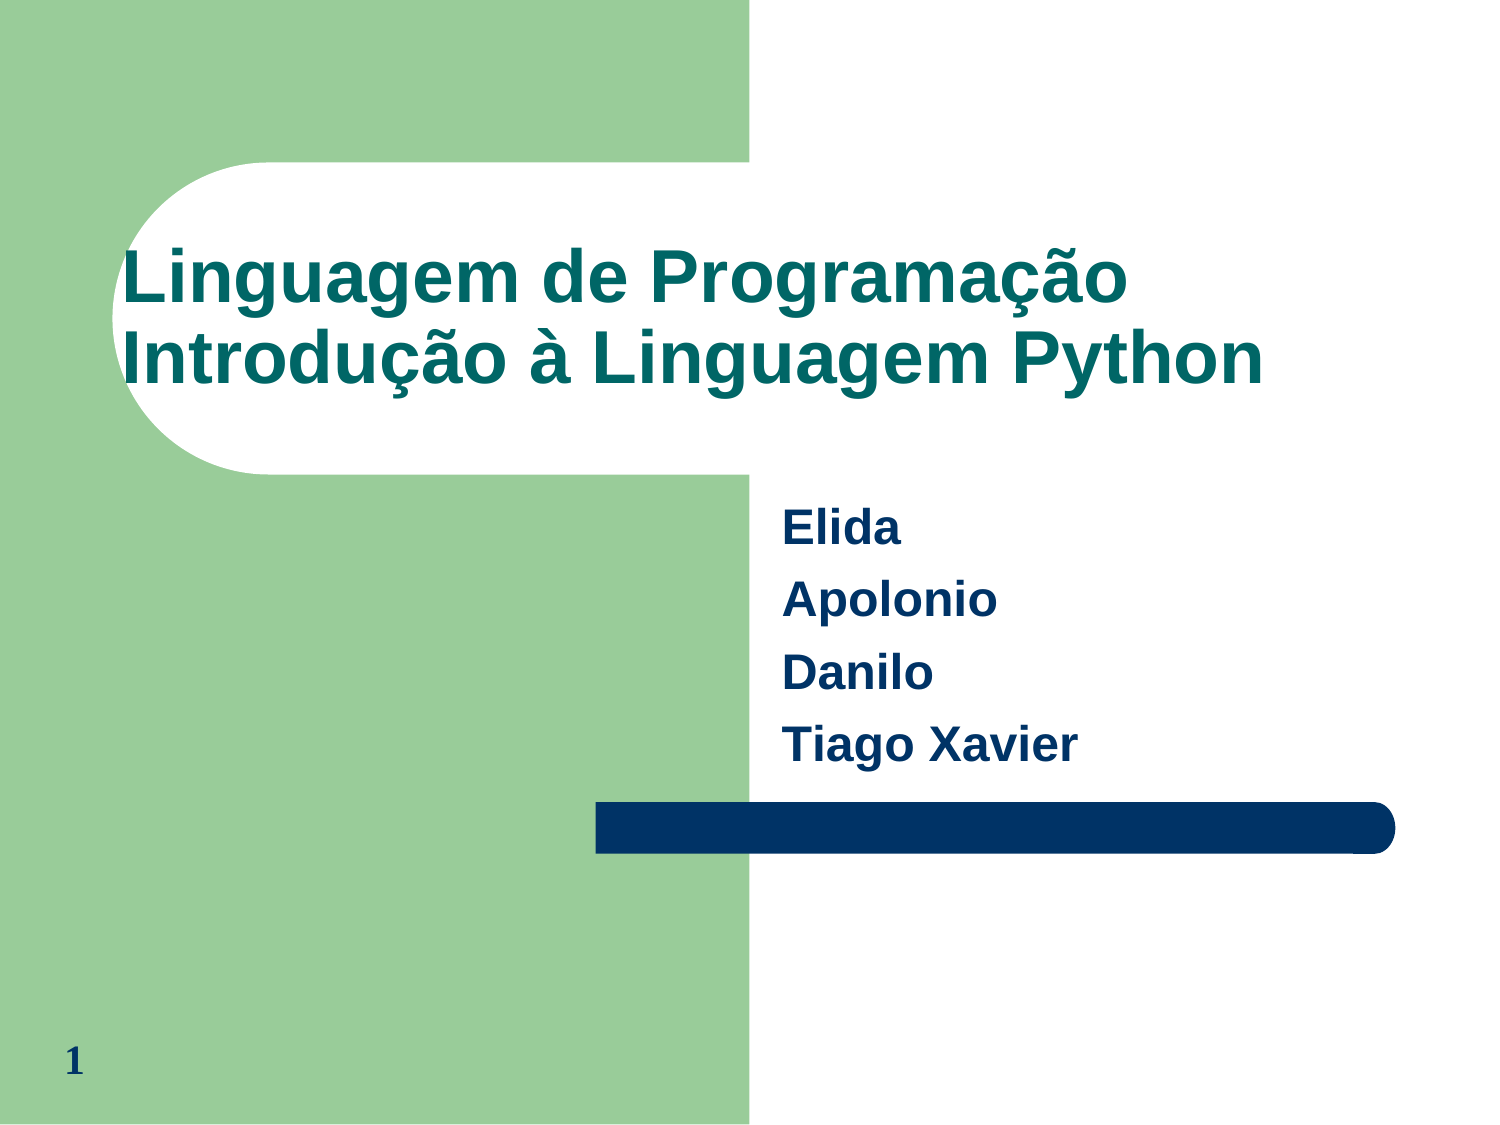

Linguagem de Programação
Introdução à Linguagem Python
Elida
Apolonio
Danilo
Tiago Xavier